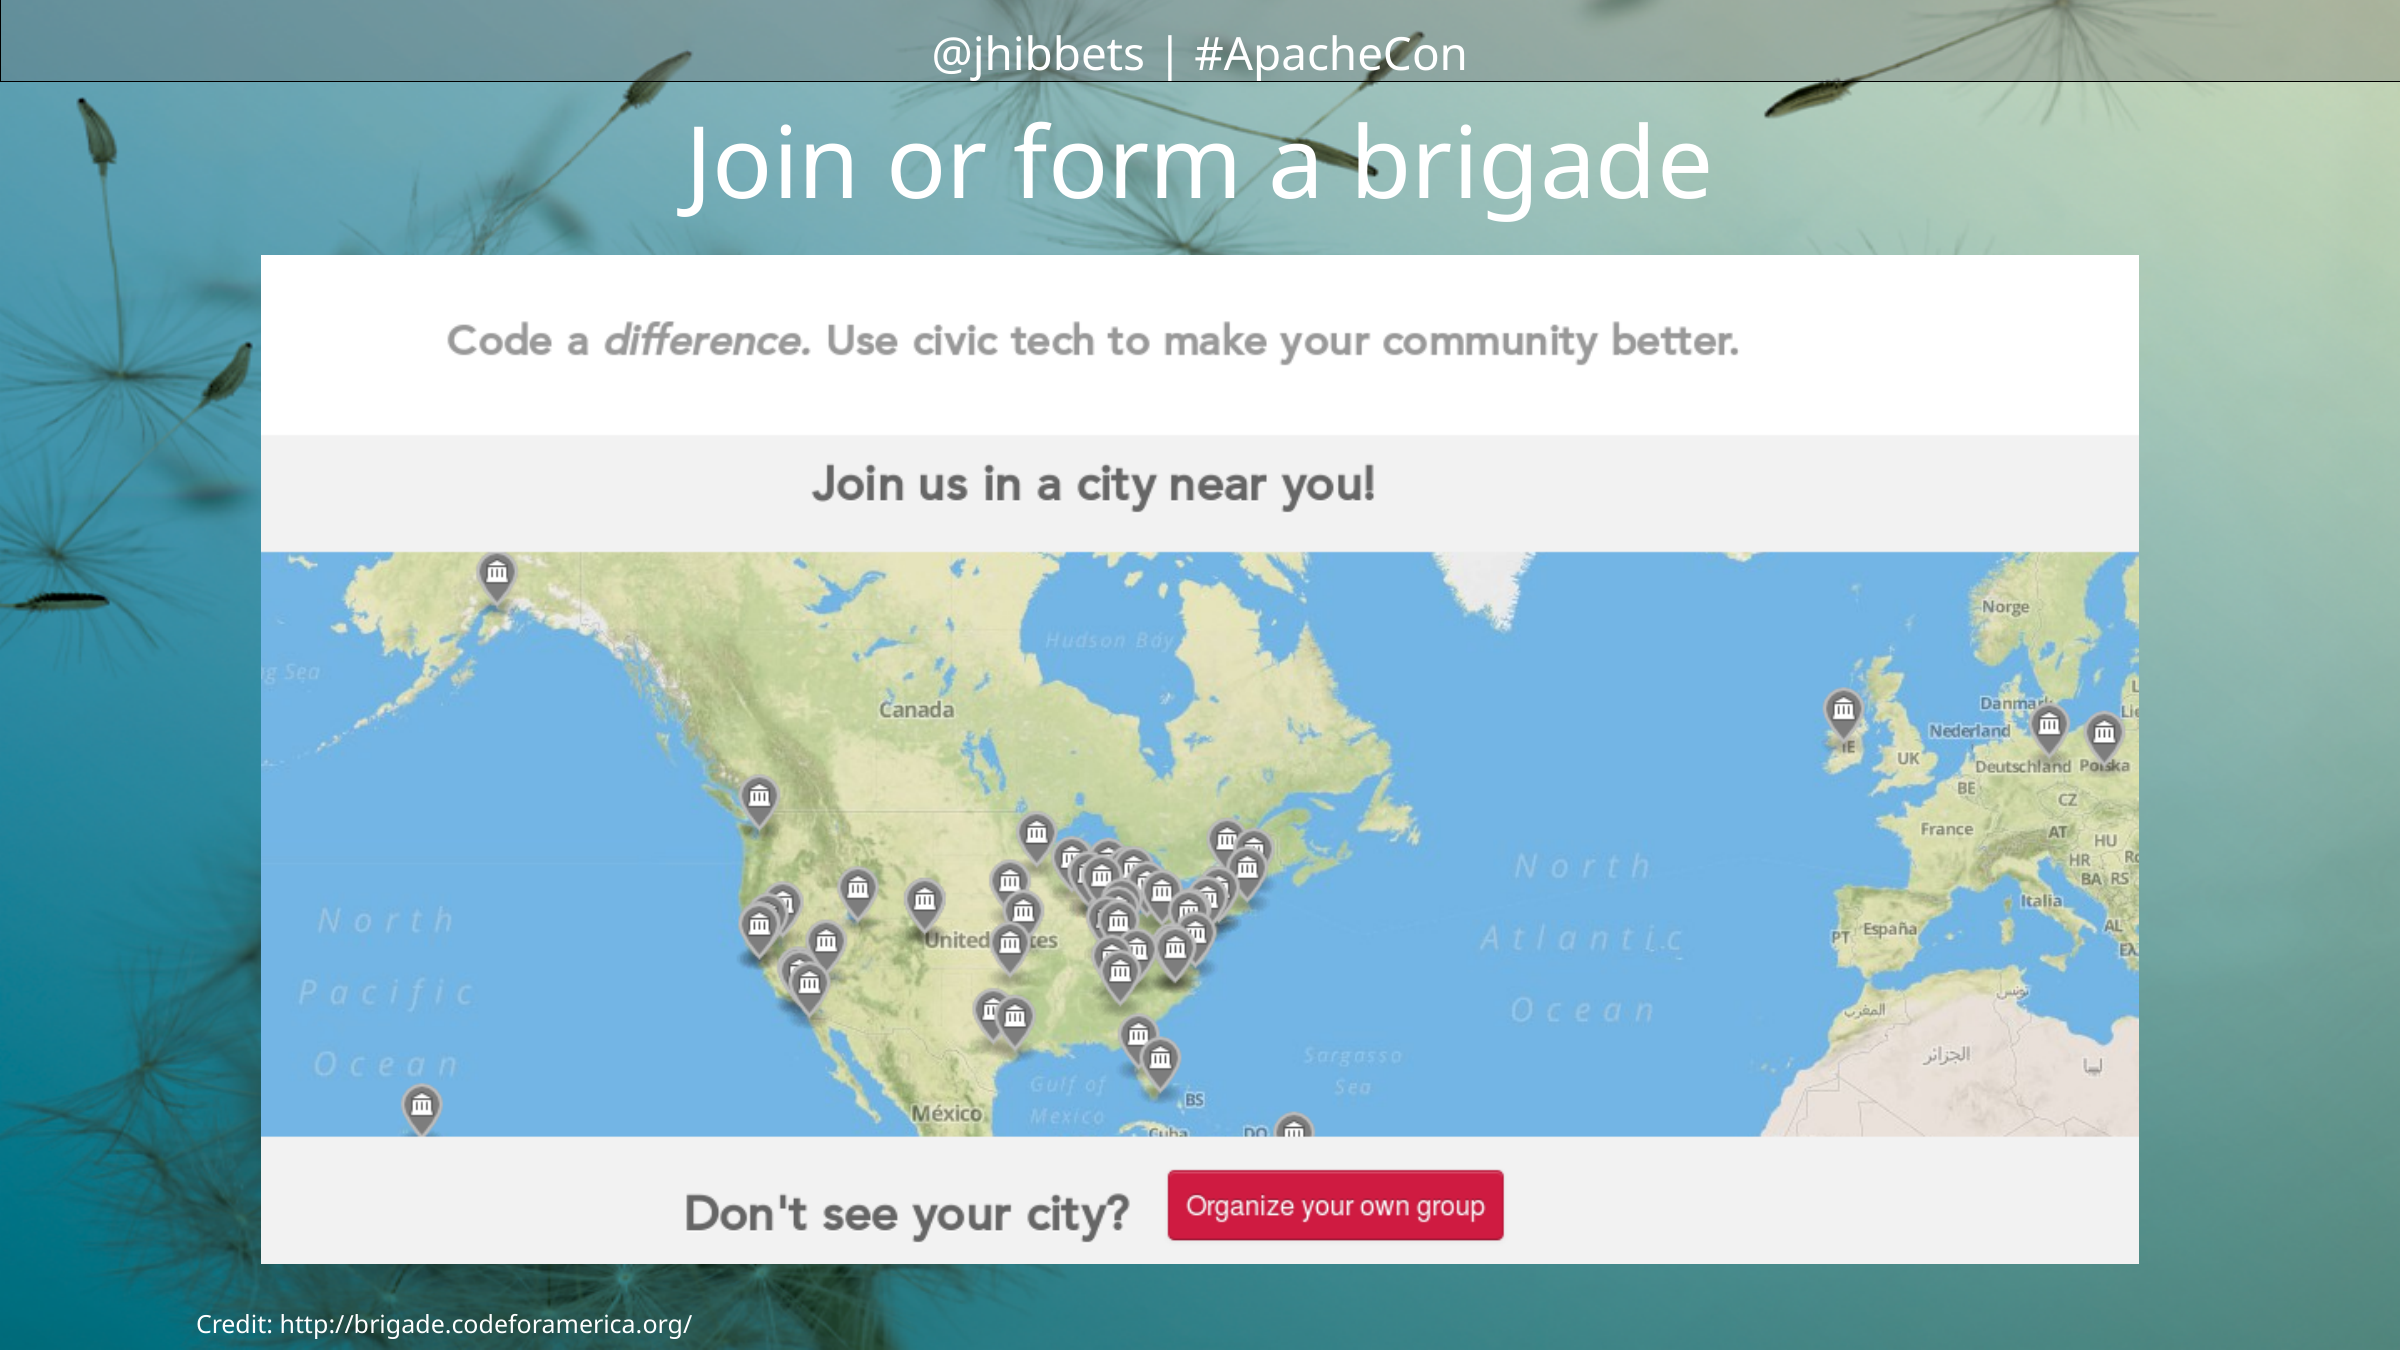

# Join or form a brigade
Credit: http://brigade.codeforamerica.org/